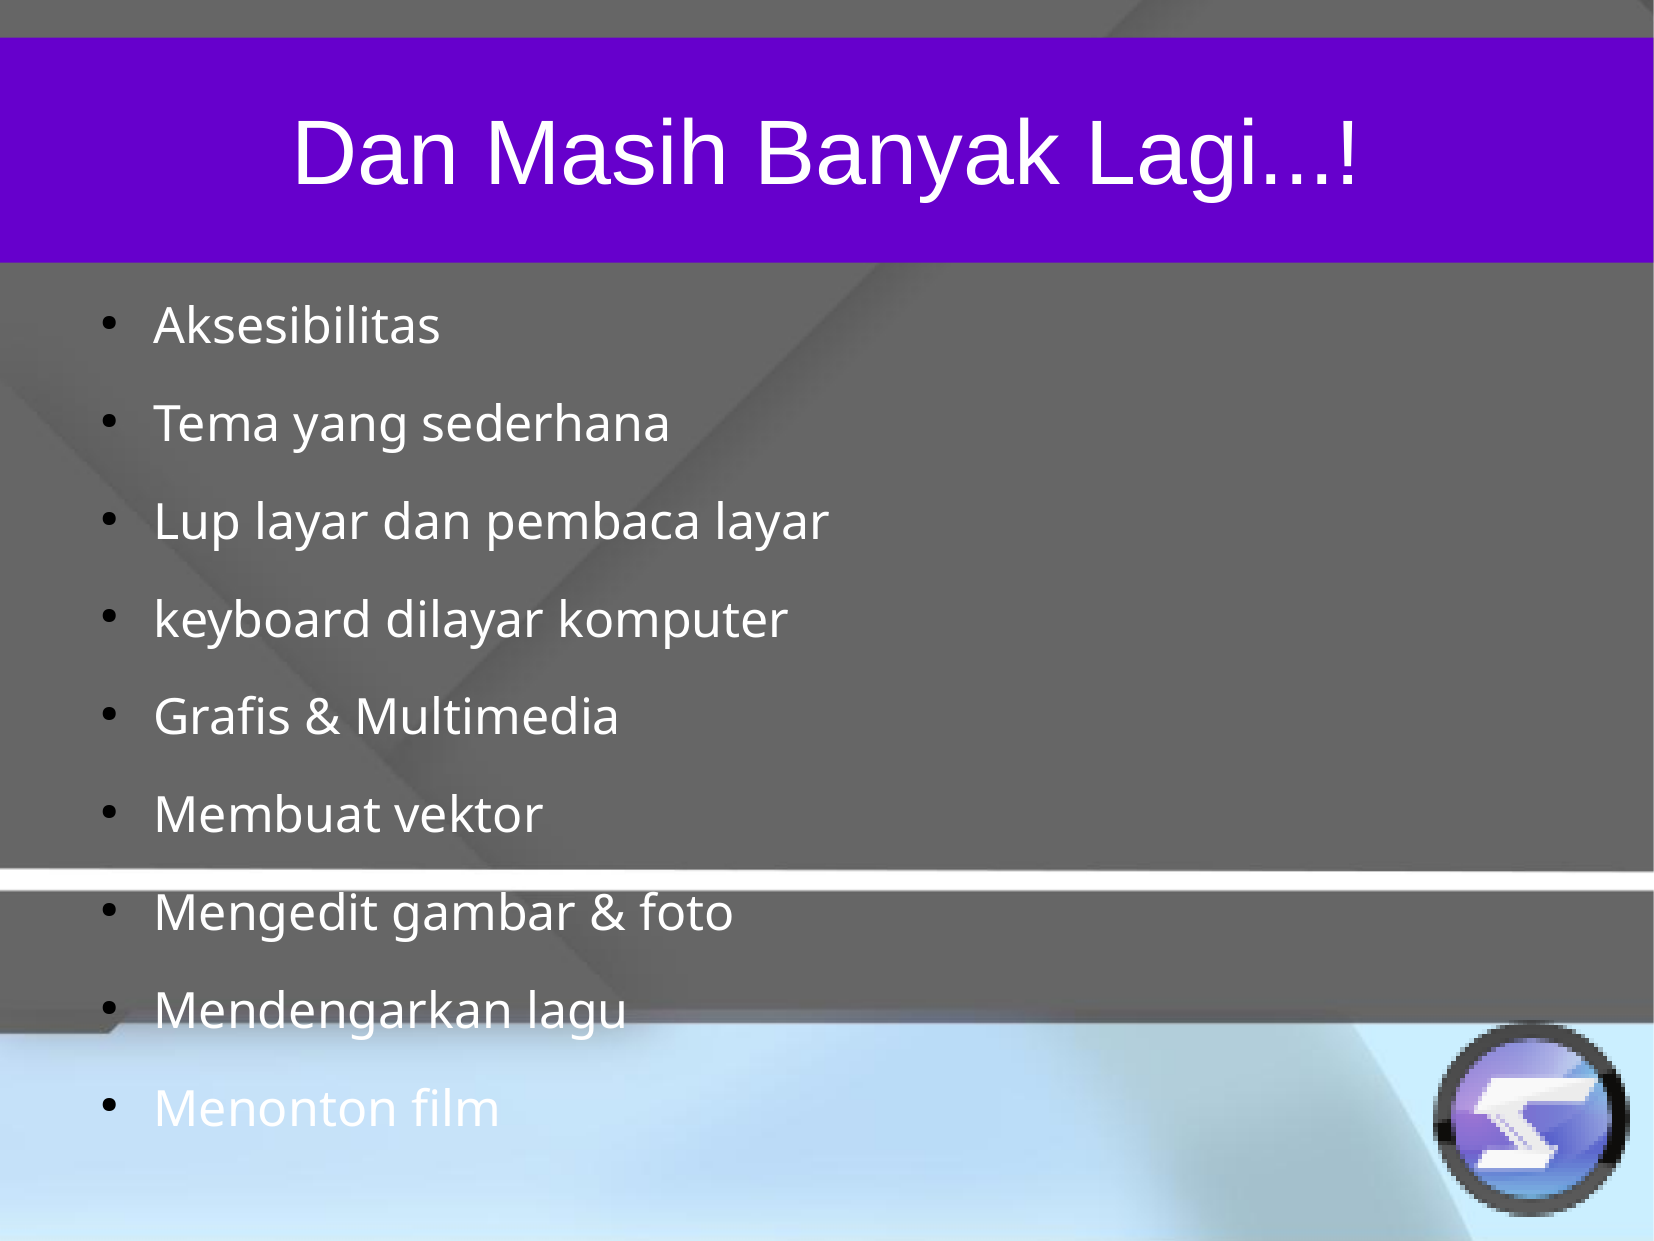

Dan Masih Banyak Lagi...!
# Aksesibilitas
Tema yang sederhana
Lup layar dan pembaca layar
keyboard dilayar komputer
Grafis & Multimedia
Membuat vektor
Mengedit gambar & foto
Mendengarkan lagu
Menonton film